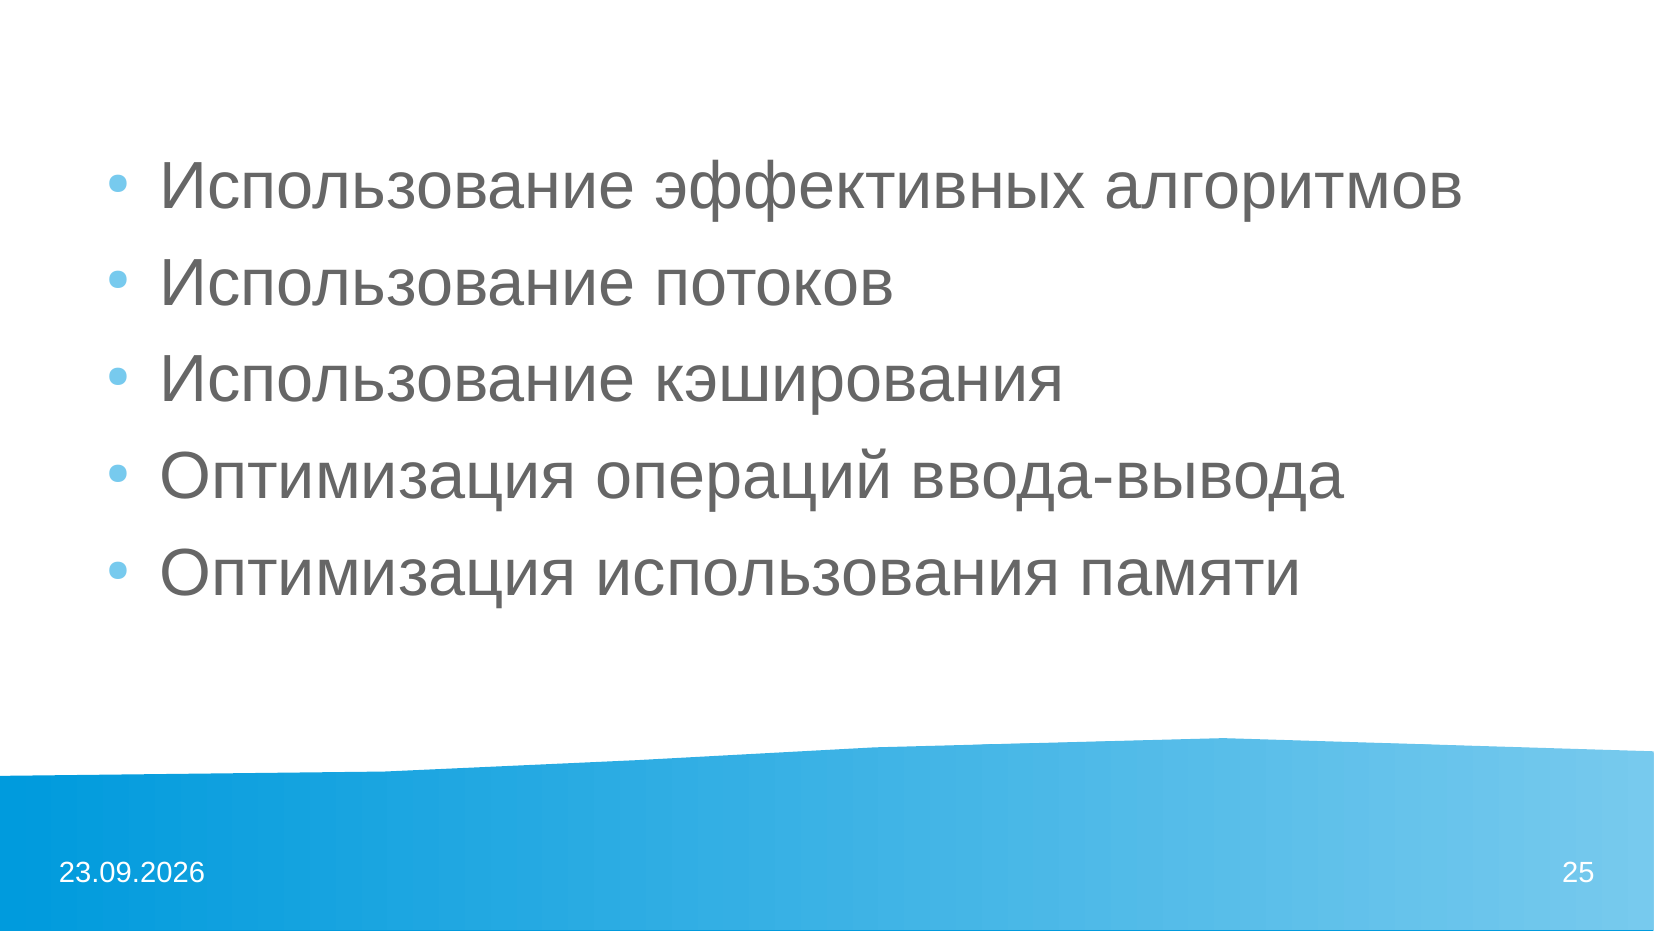

# Использование эффективных алгоритмов
Использование потоков
Использование кэширования
Оптимизация операций ввода-вывода
Оптимизация использования памяти